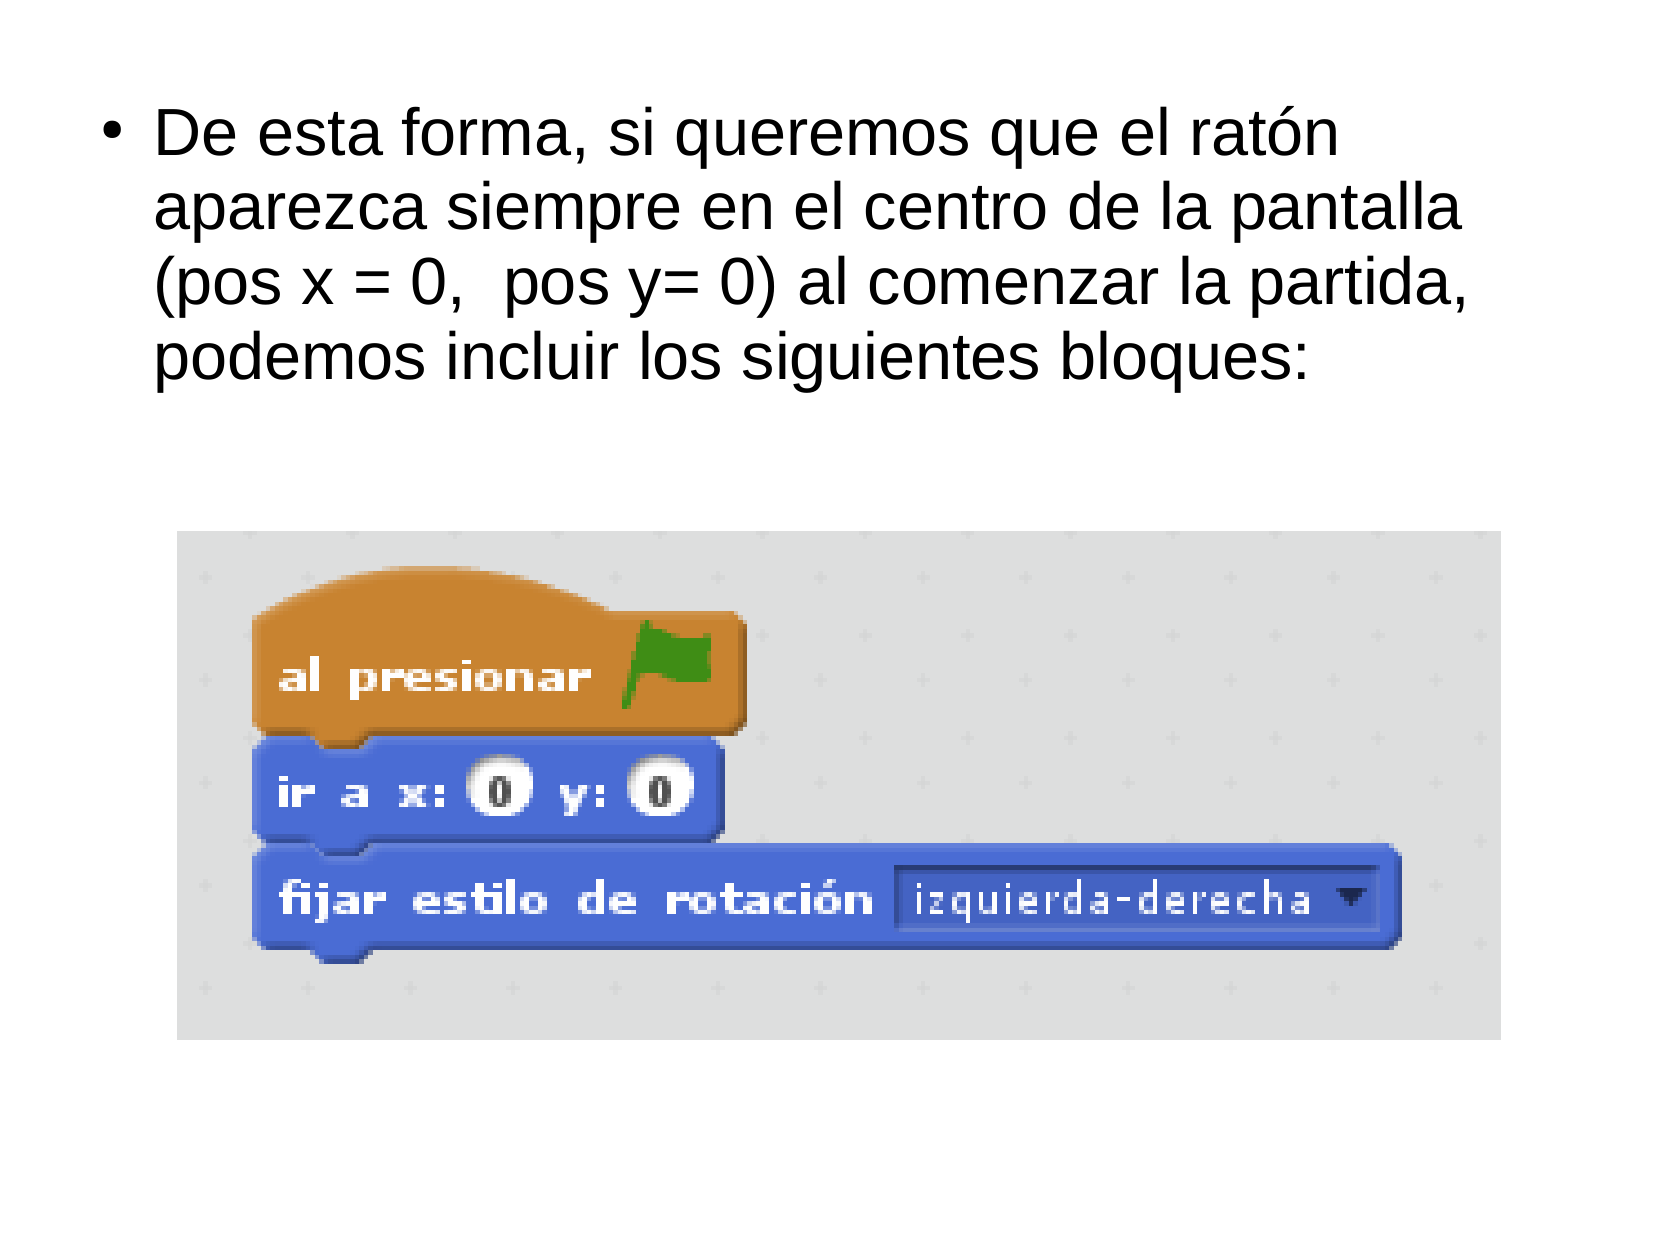

# De esta forma, si queremos que el ratón aparezca siempre en el centro de la pantalla (pos x = 0, pos y= 0) al comenzar la partida, podemos incluir los siguientes bloques: